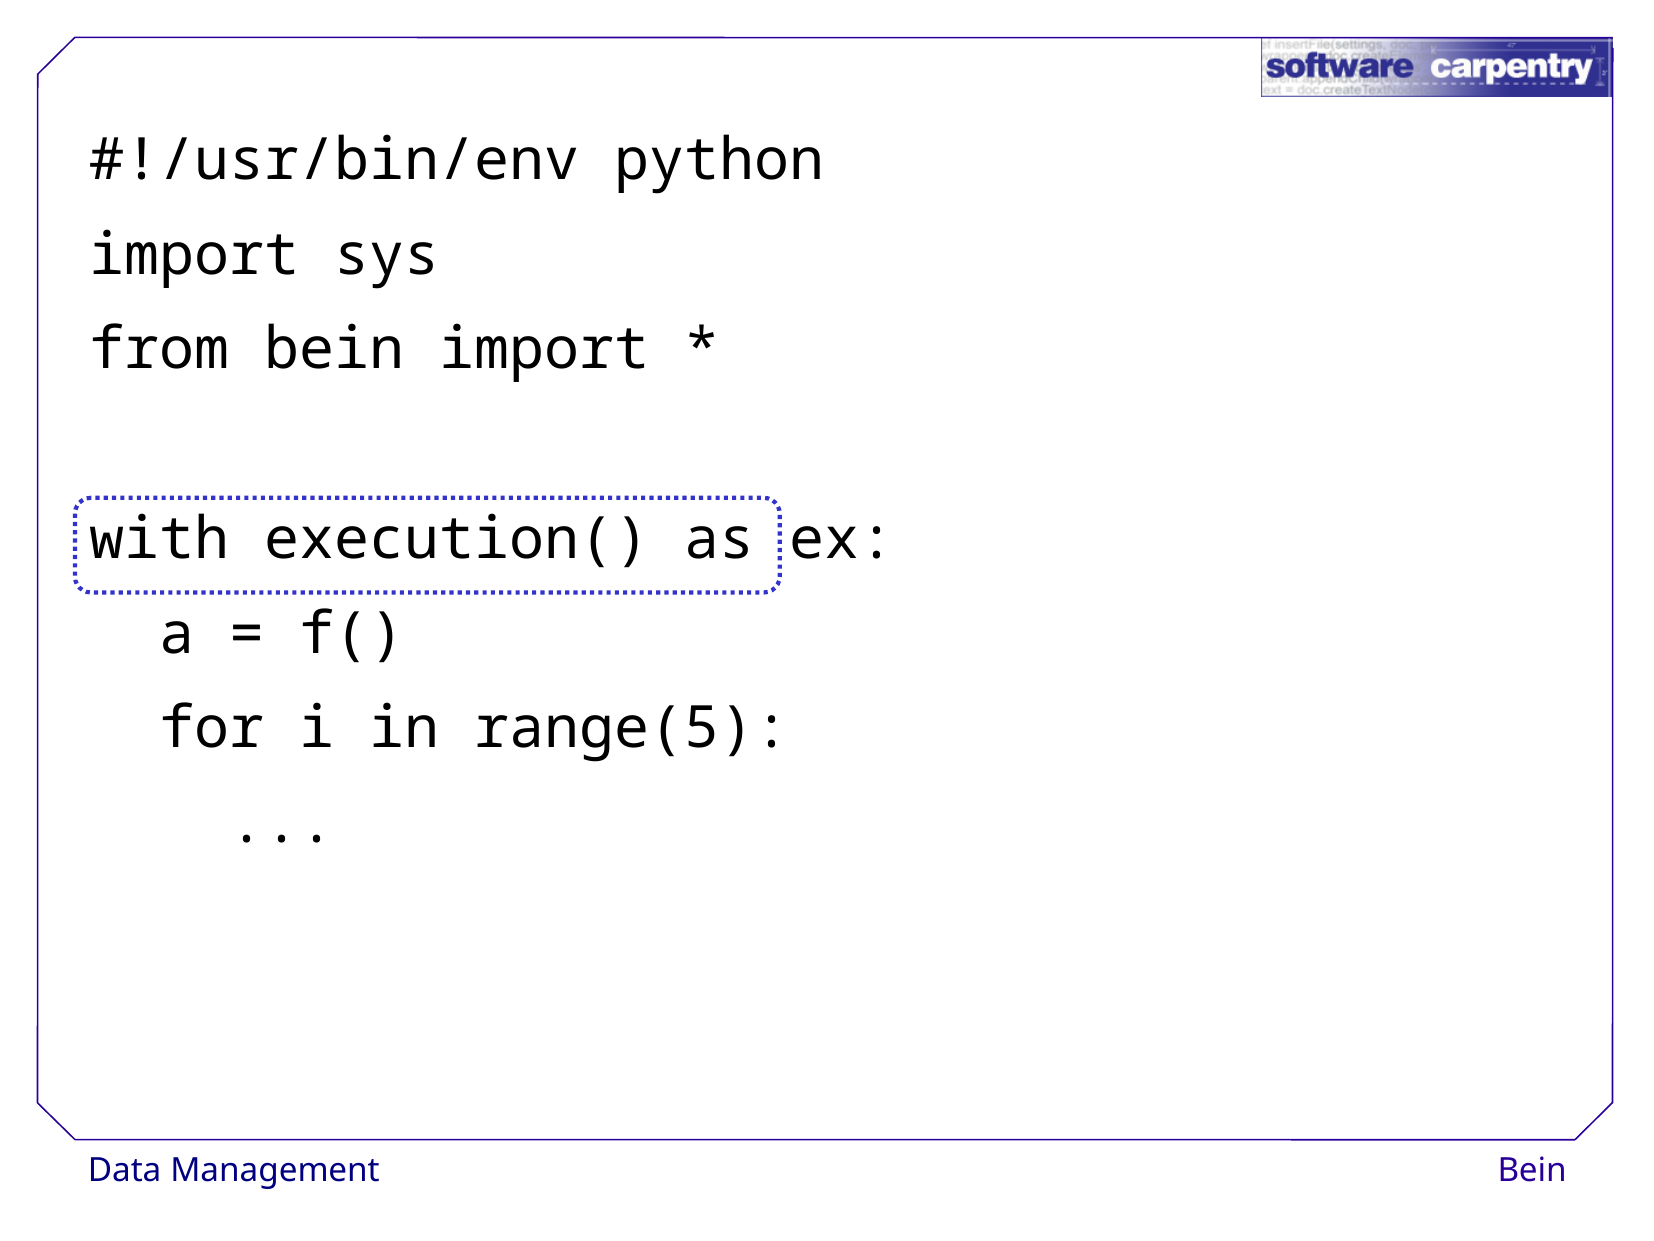

#!/usr/bin/env python
import sys
from bein import *
with execution() as ex:
 a = f()
 for i in range(5):
 ...